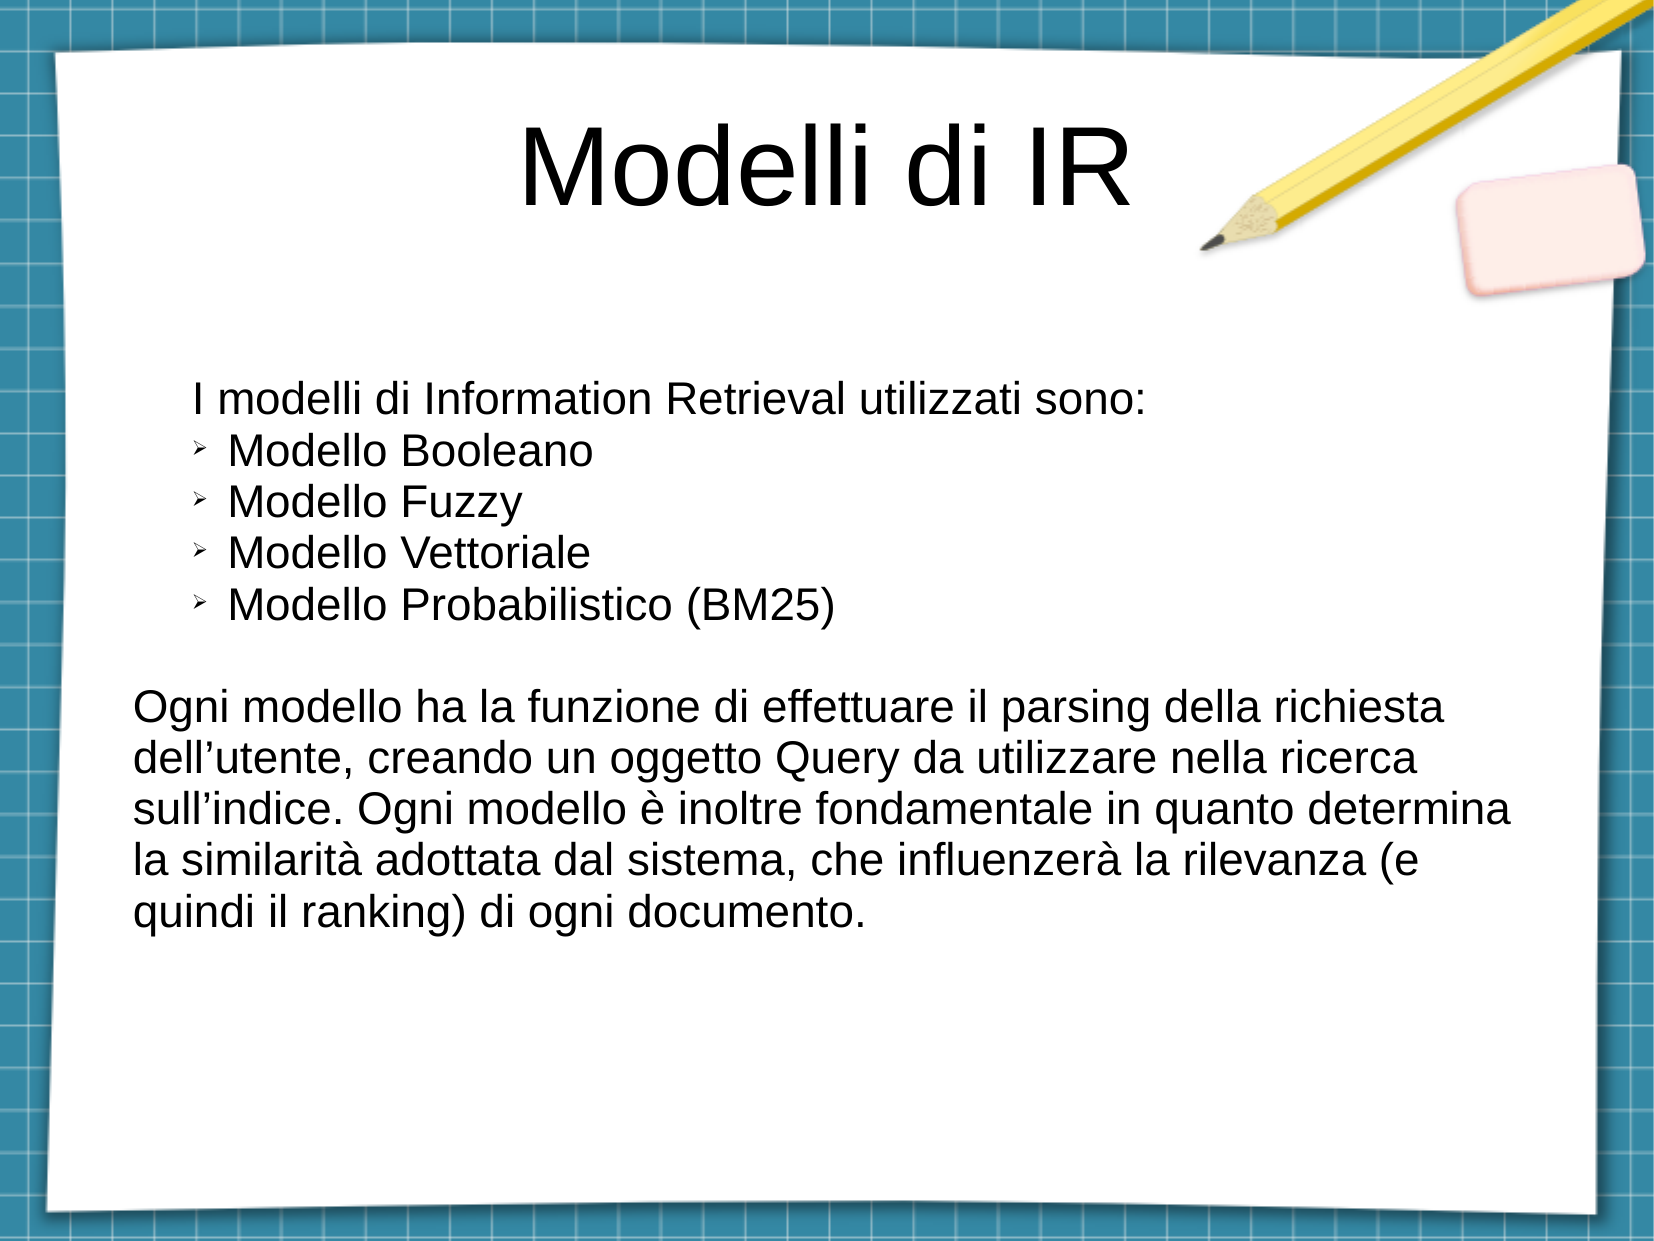

Modelli di IR
I modelli di Information Retrieval utilizzati sono:
Modello Booleano
Modello Fuzzy
Modello Vettoriale
Modello Probabilistico (BM25)
Ogni modello ha la funzione di effettuare il parsing della richiesta dell’utente, creando un oggetto Query da utilizzare nella ricerca sull’indice. Ogni modello è inoltre fondamentale in quanto determina la similarità adottata dal sistema, che influenzerà la rilevanza (e quindi il ranking) di ogni documento.